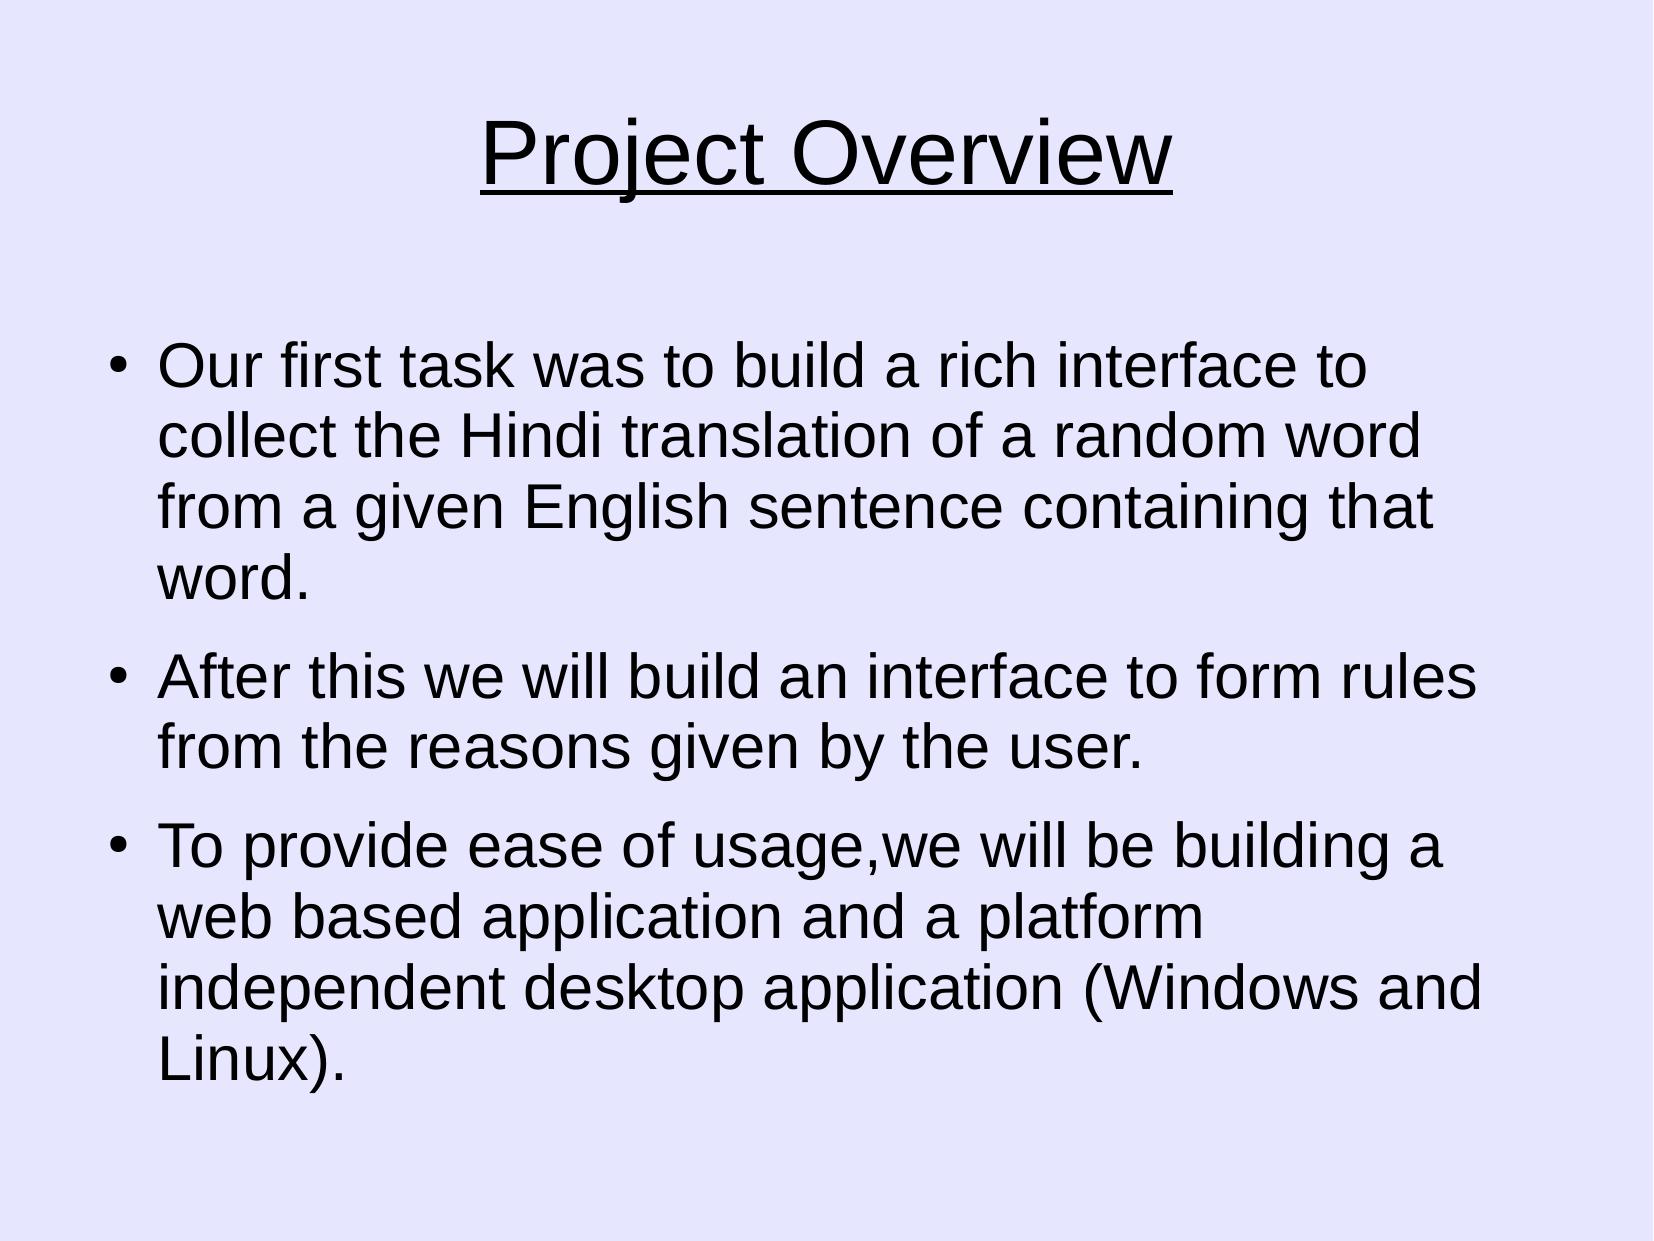

# Project Overview
Our first task was to build a rich interface to collect the Hindi translation of a random word from a given English sentence containing that word.
After this we will build an interface to form rules from the reasons given by the user.
To provide ease of usage,we will be building a web based application and a platform independent desktop application (Windows and Linux).